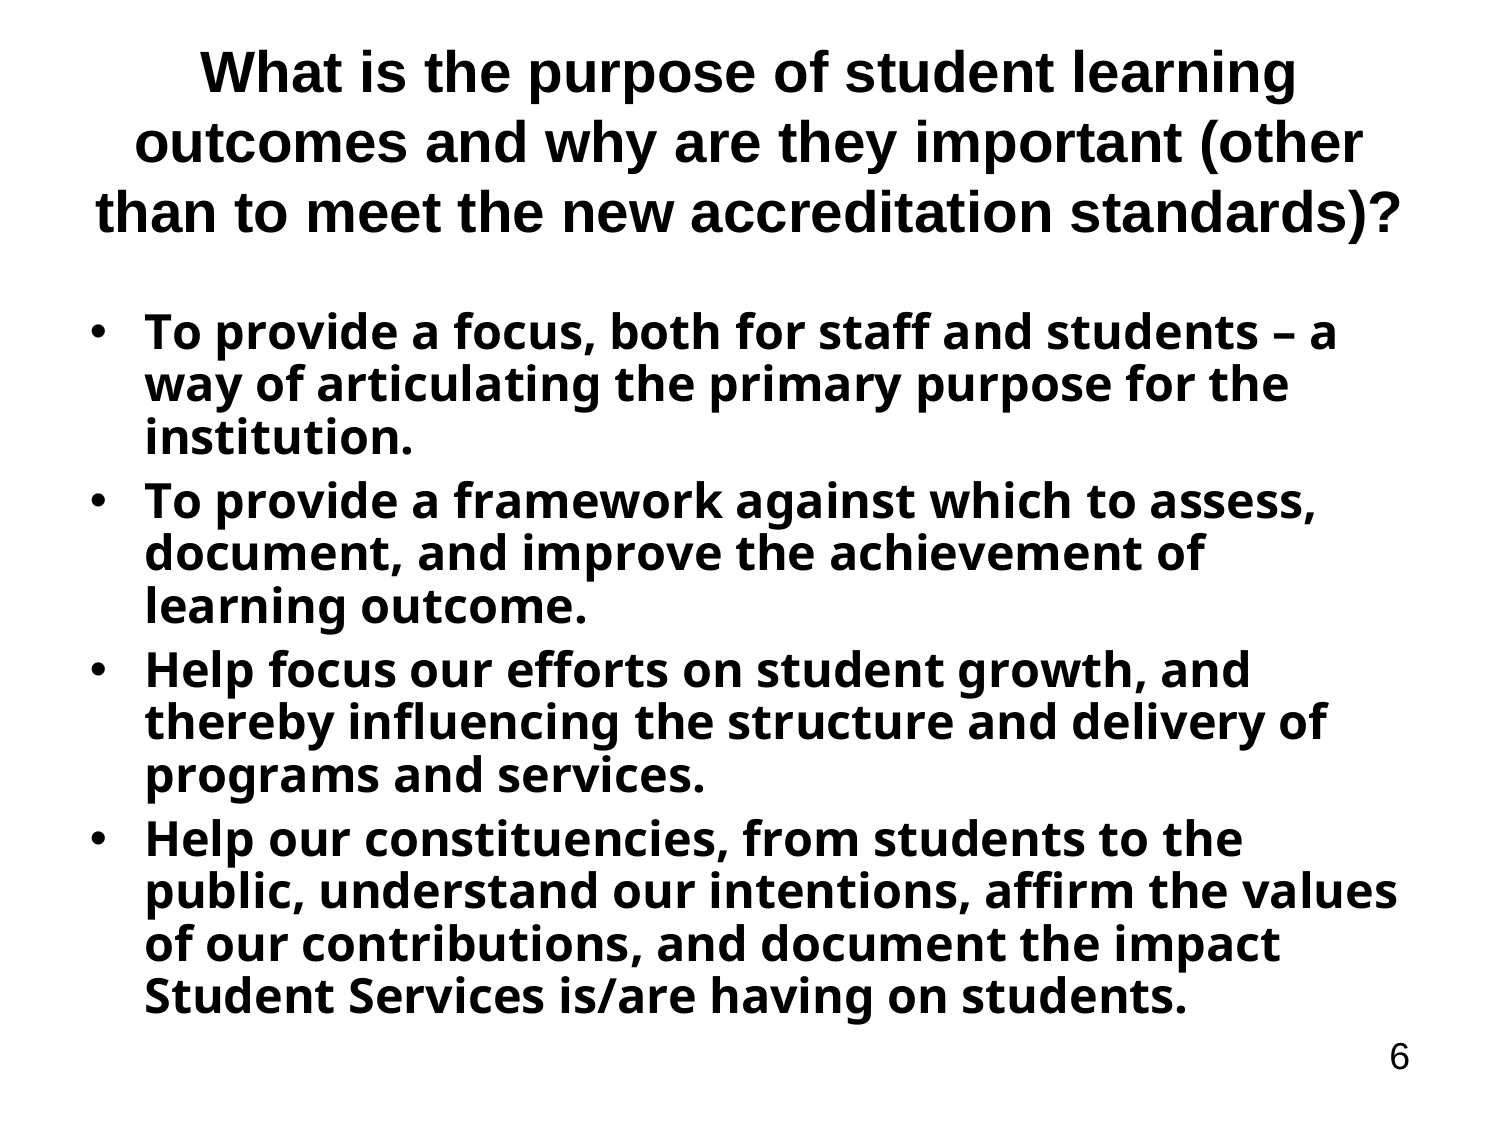

# What is the purpose of student learning outcomes and why are they important (other than to meet the new accreditation standards)?
To provide a focus, both for staff and students – a way of articulating the primary purpose for the institution.
To provide a framework against which to assess, document, and improve the achievement of learning outcome.
Help focus our efforts on student growth, and thereby influencing the structure and delivery of programs and services.
Help our constituencies, from students to the public, understand our intentions, affirm the values of our contributions, and document the impact Student Services is/are having on students.
6